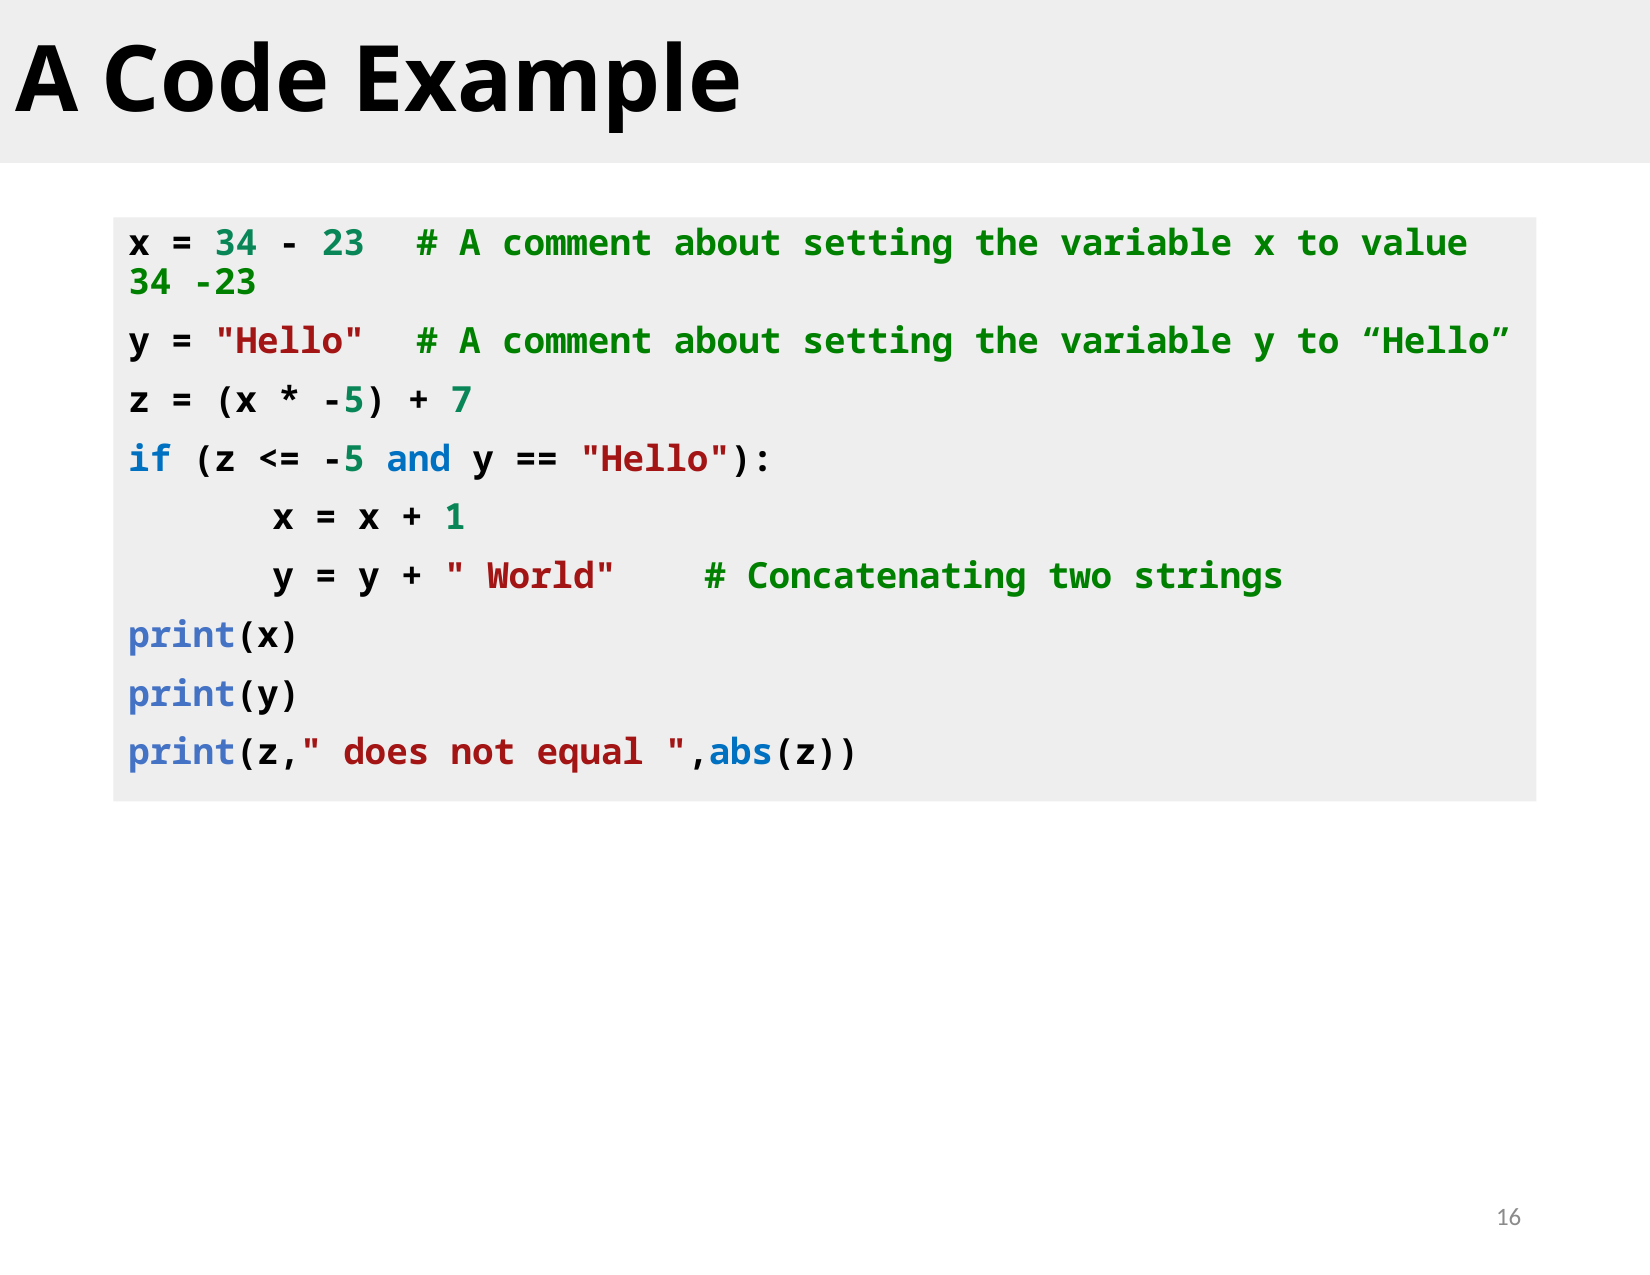

# A Code Example
x = 34 - 23 		# A comment about setting the variable x to value 34 -23
y = "Hello" 		# A comment about setting the variable y to “Hello”
z = (x * -5) + 7
if (z <= -5 and y == "Hello"):
	x = x + 1
	y = y + " World" 	# Concatenating two strings
print(x)
print(y)
print(z," does not equal ",abs(z))
16